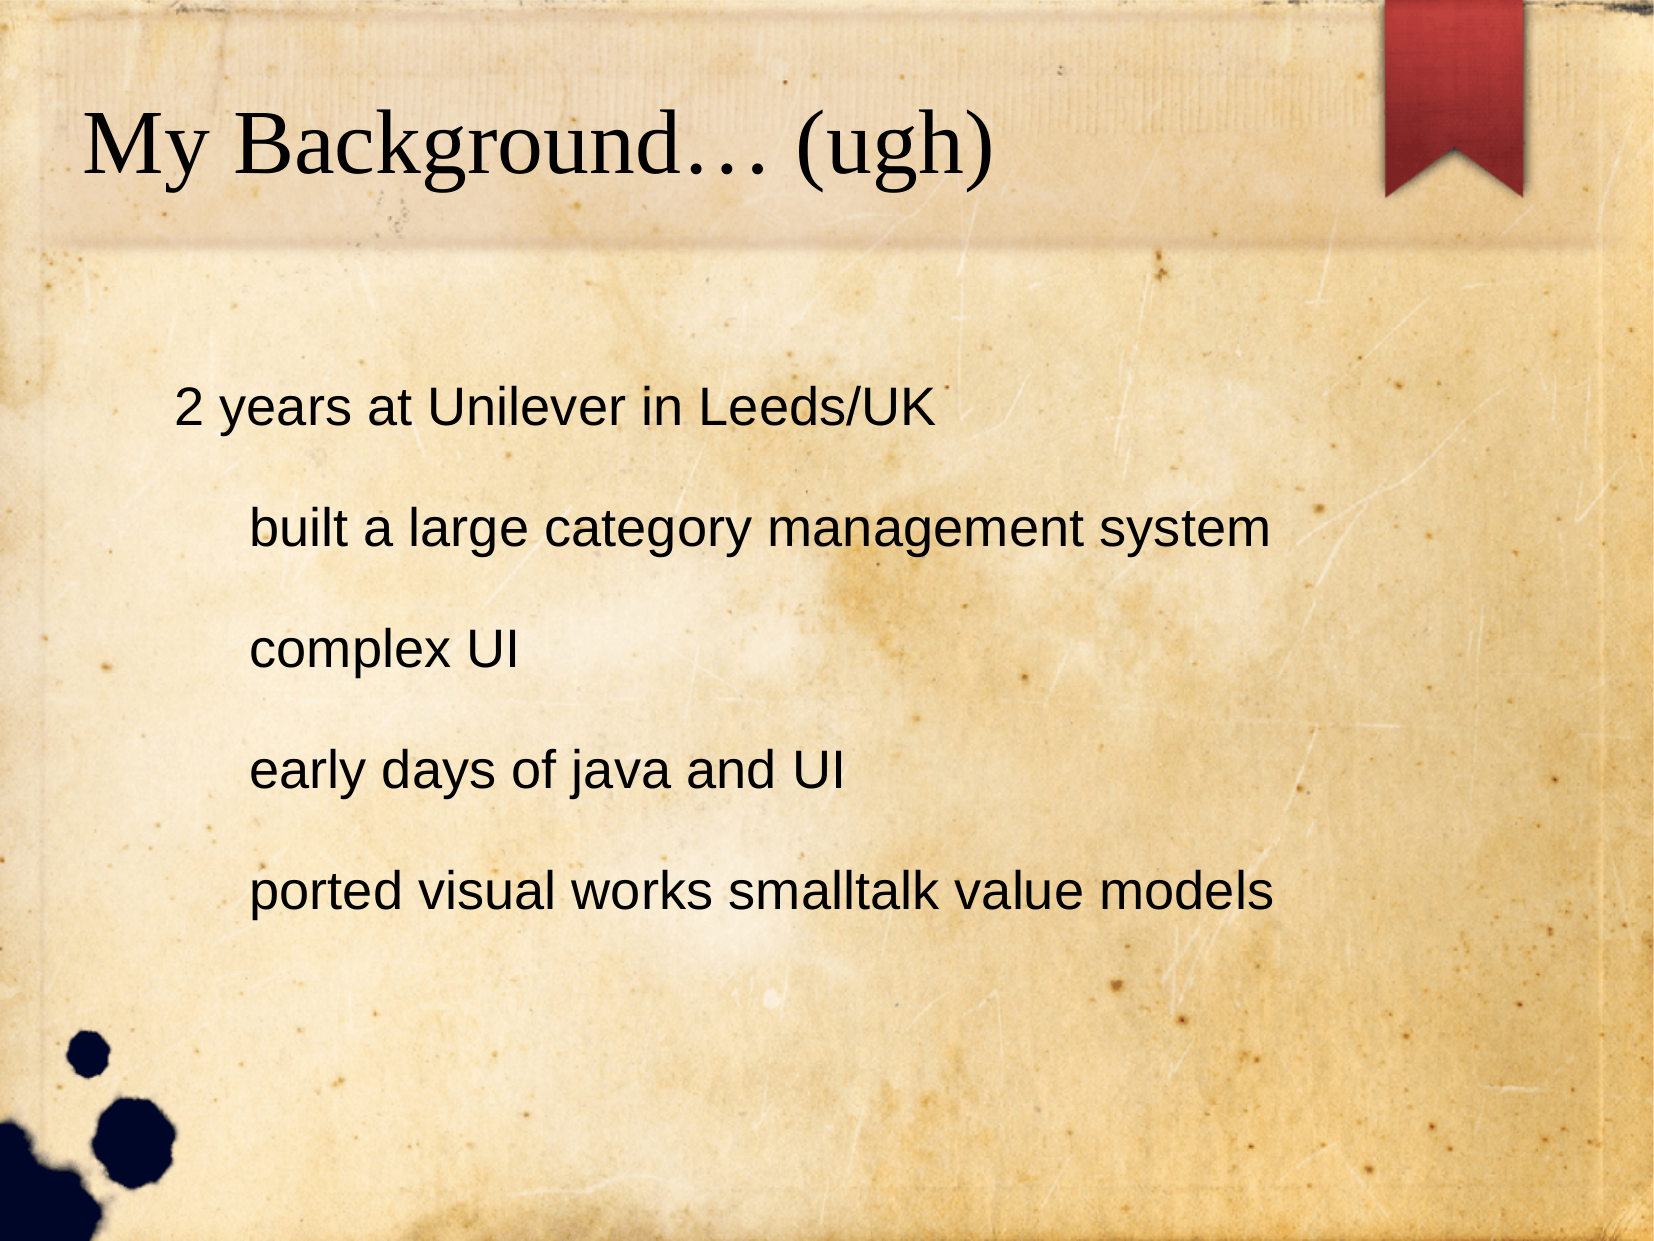

# My Background… (ugh)
2 years at Unilever in Leeds/UK
	built a large category management system
	complex UI
	early days of java and UI
	ported visual works smalltalk value models